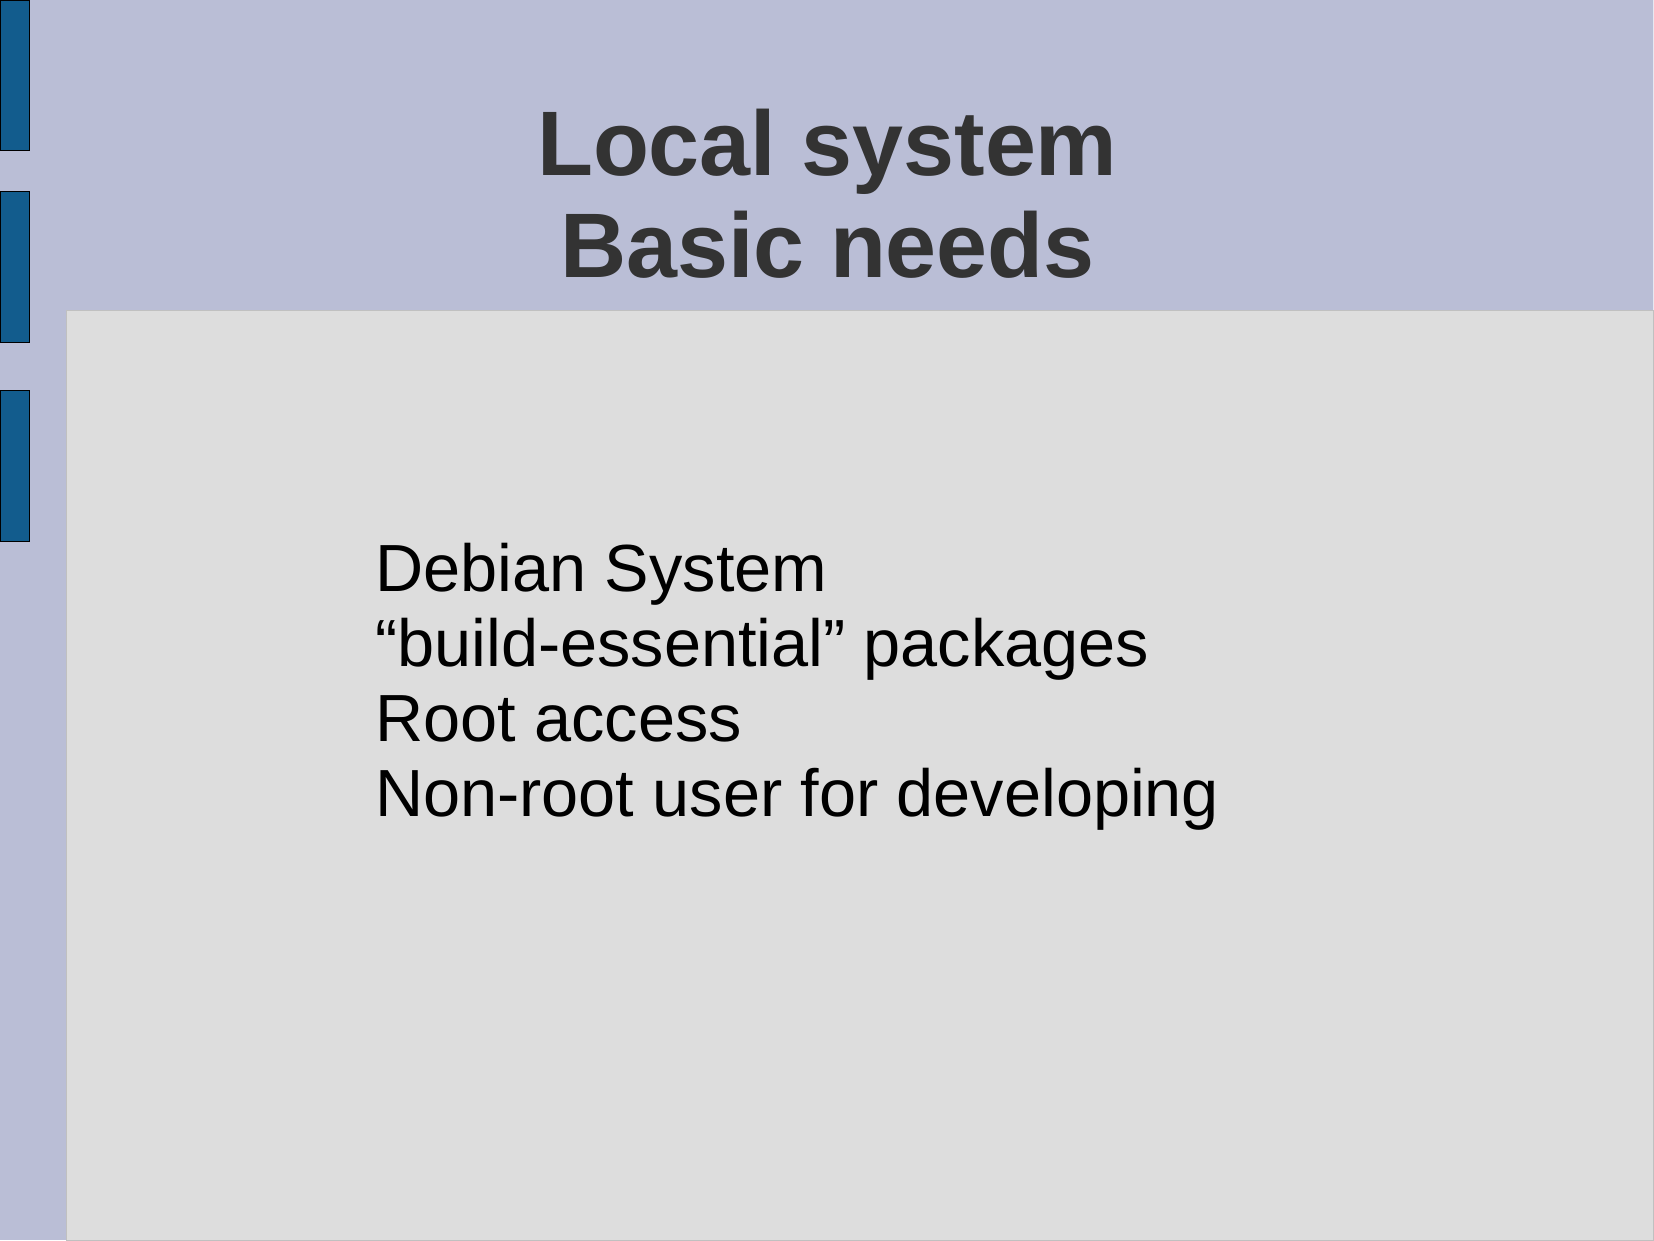

# Local system Basic needs
Debian System
“build-essential” packages
Root access
Non-root user for developing